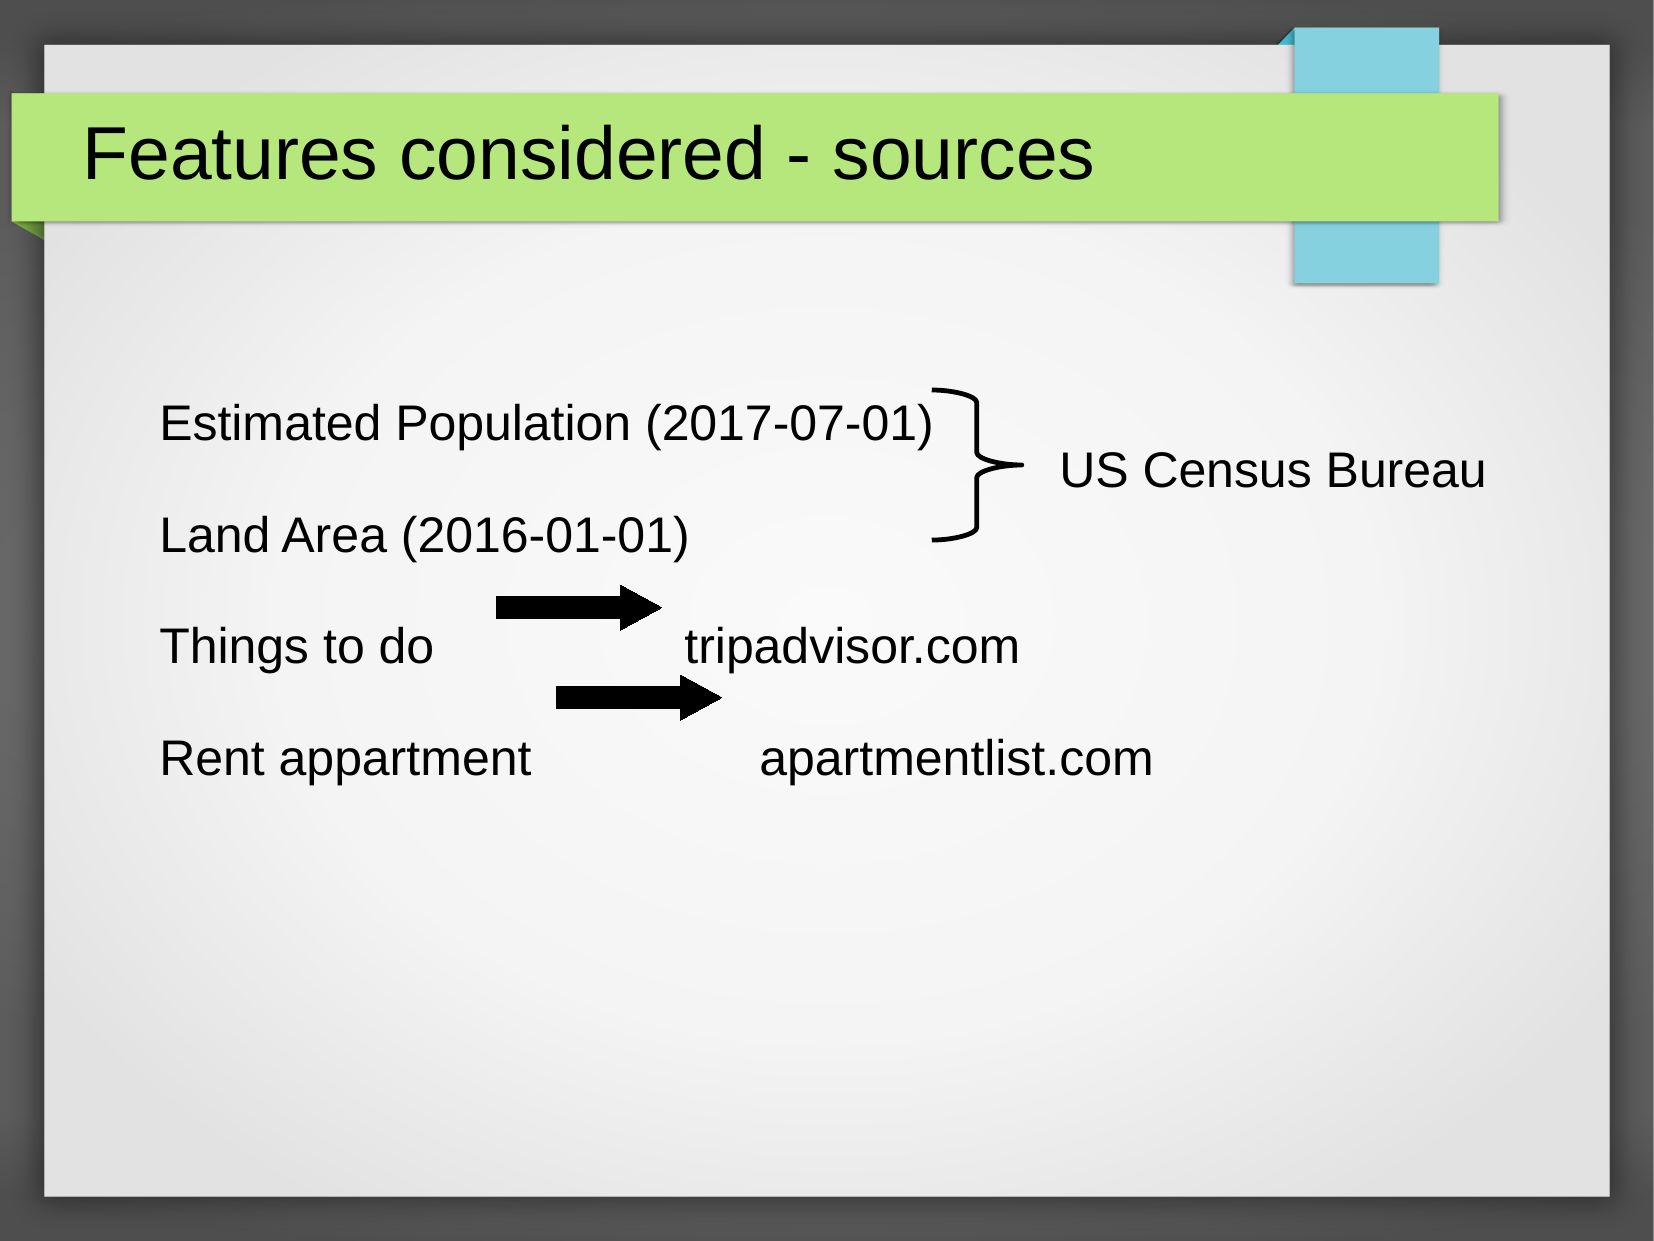

# Features considered - sources
Estimated Population (2017-07-01)
Land Area (2016-01-01)
Things to do 				tripadvisor.com
Rent appartment				apartmentlist.com
US Census Bureau